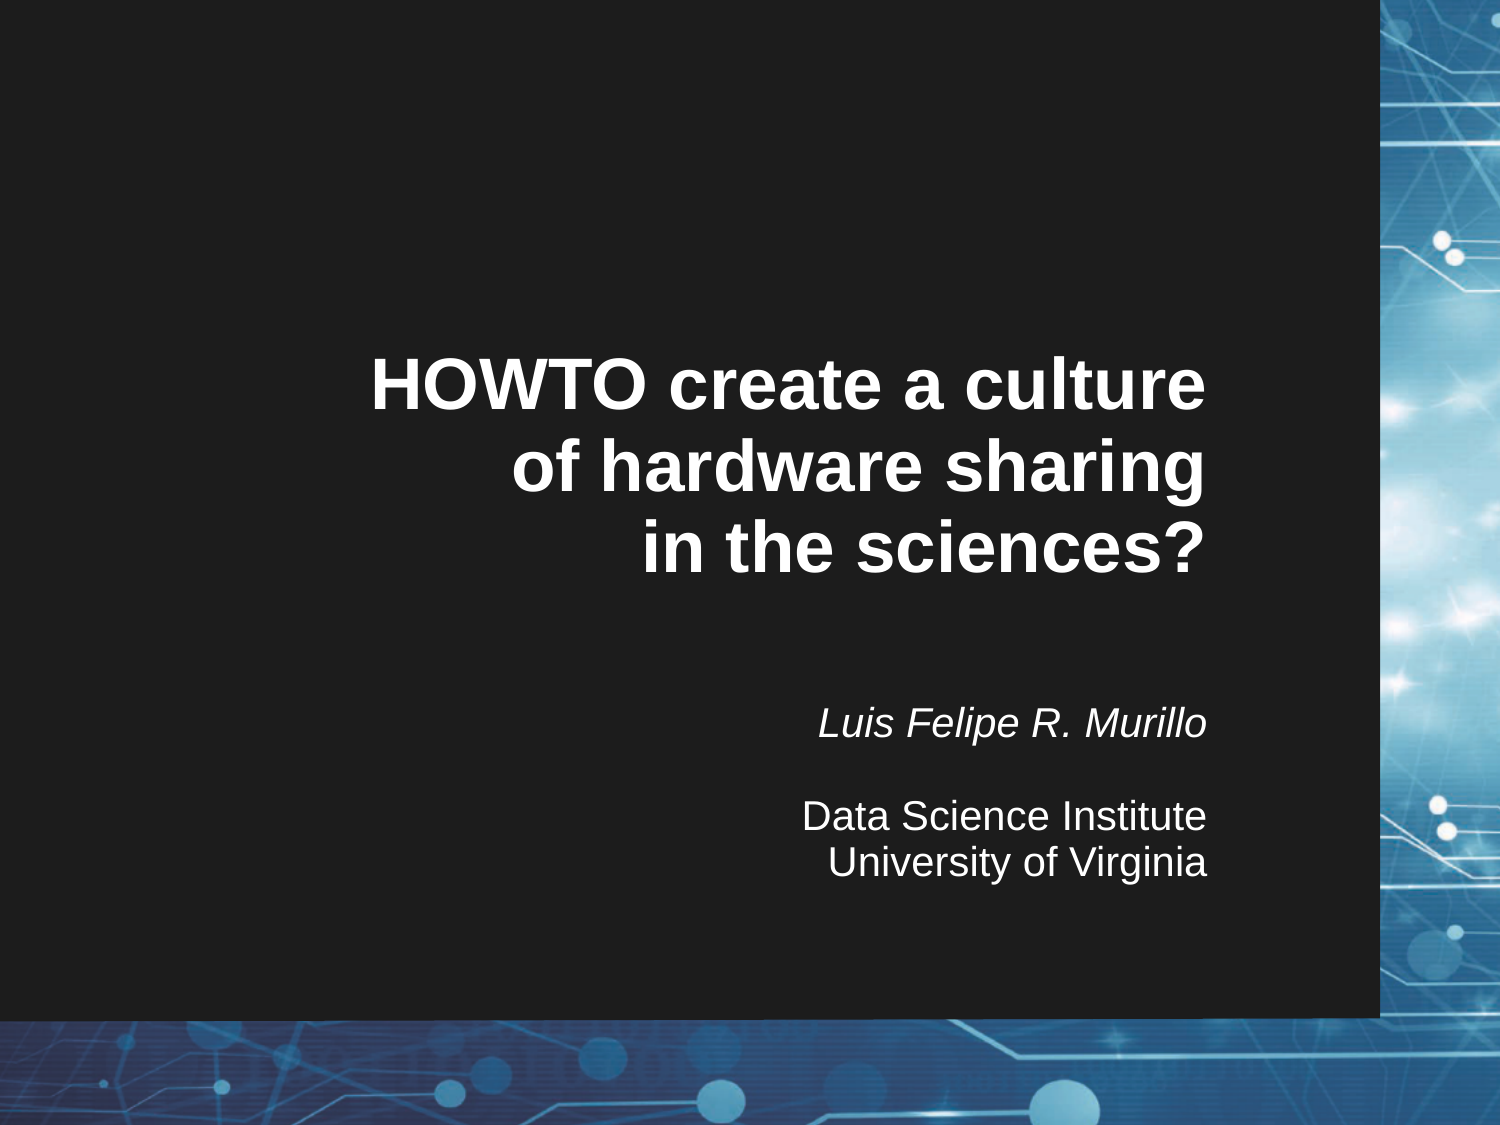

HOWTO create a culture
of hardware sharing
in the sciences?
Luis Felipe R. Murillo
Data Science Institute
University of Virginia